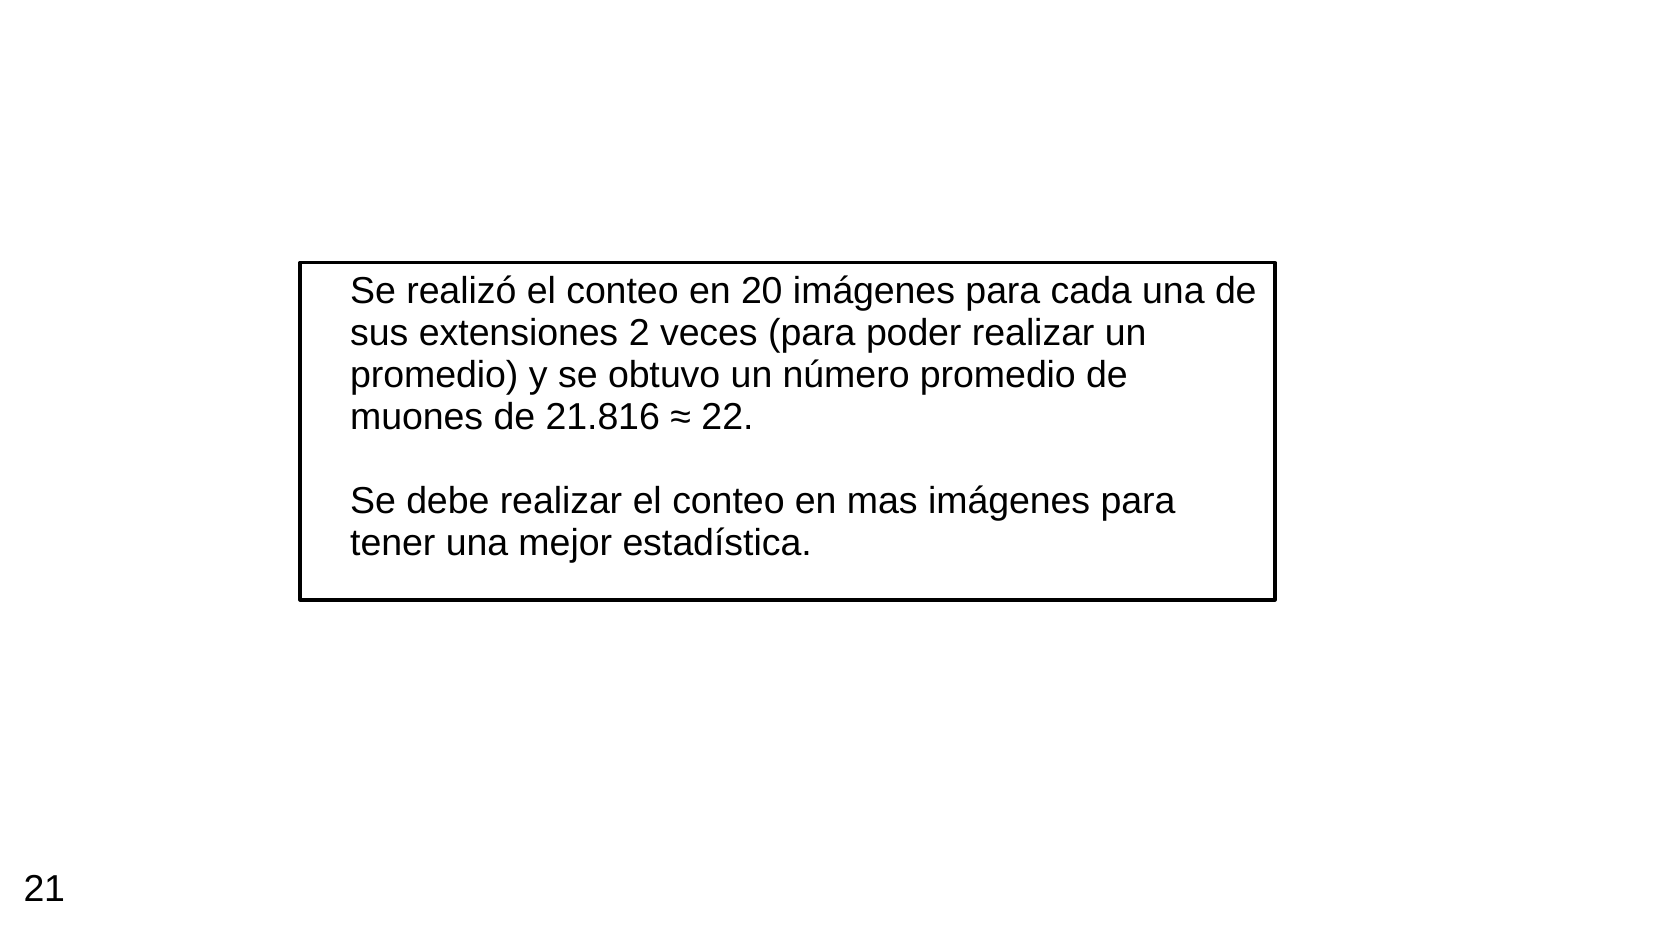

Se realizó el conteo en 20 imágenes para cada una de sus extensiones 2 veces (para poder realizar un promedio) y se obtuvo un número promedio de muones de 21.816 ≈ 22.
Se debe realizar el conteo en mas imágenes para tener una mejor estadística.